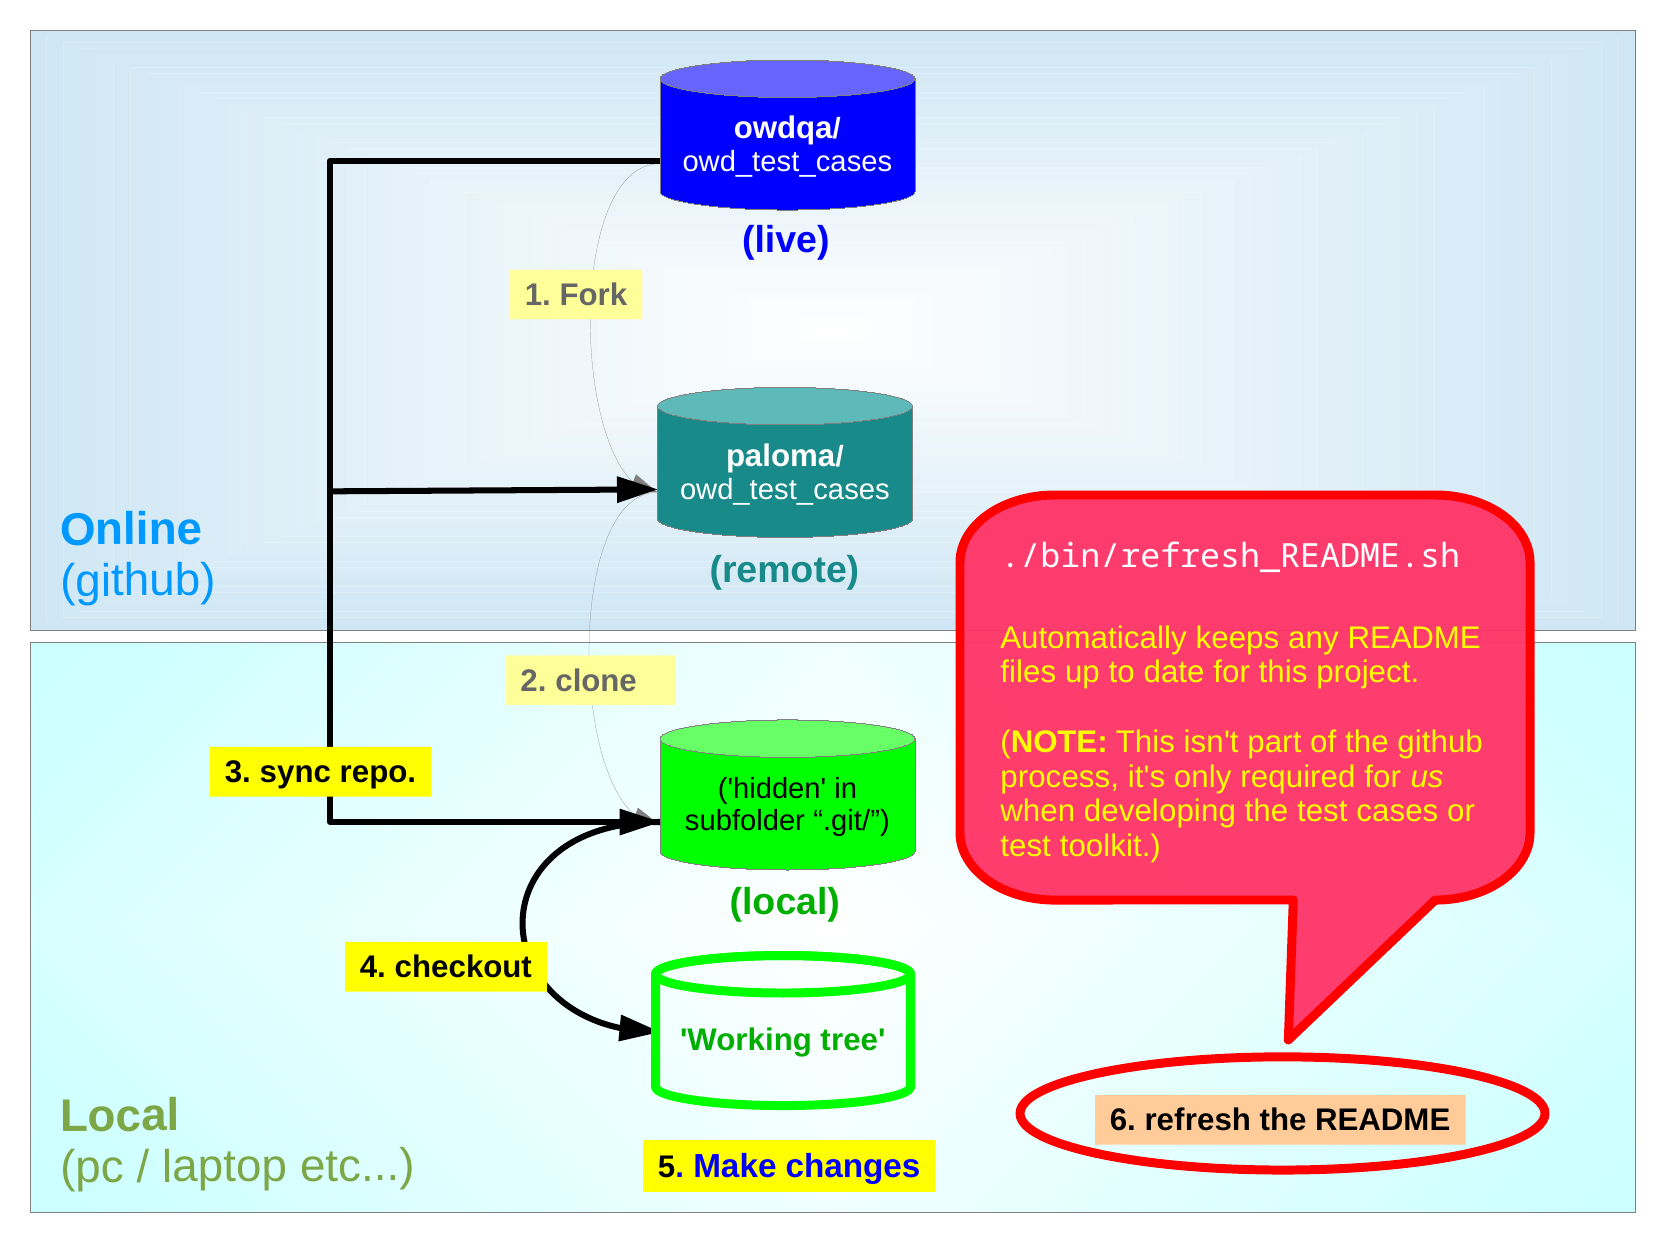

owdqa/
owd_test_cases
(live)
1. Fork
paloma/
owd_test_cases
(remote)
./bin/refresh_README.sh
Automatically keeps any README
files up to date for this project.
(NOTE: This isn't part of the github
process, it's only required for us
when developing the test cases or
test toolkit.)
Online
(github)
2. clone
('hidden' in
subfolder “.git/”)
(local)
3. sync repo.
4. checkout
'Working tree'
Local
(pc / laptop etc...)
6. refresh the README
5. Make changes